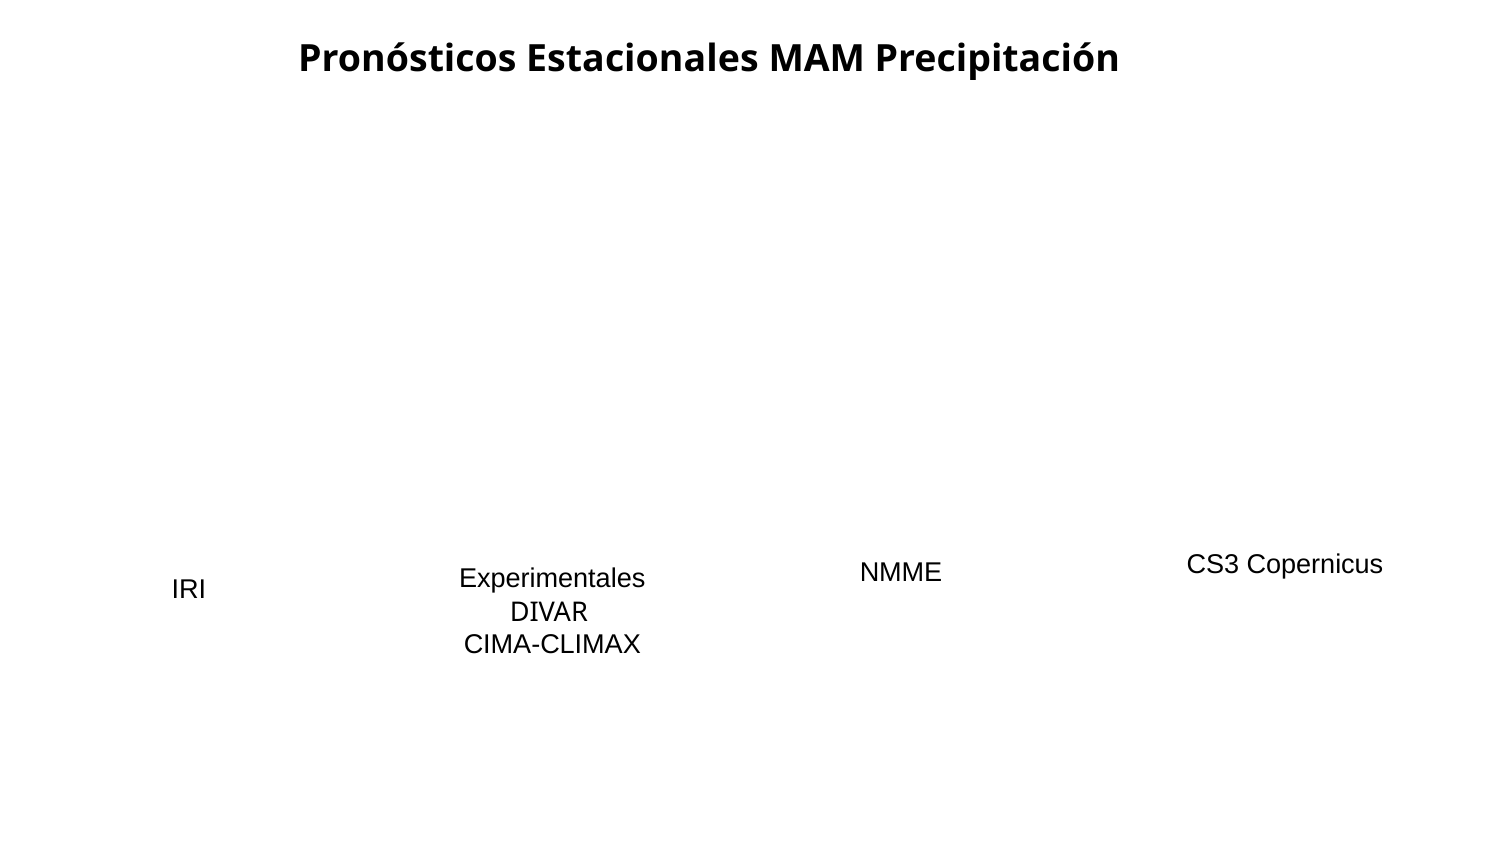

Pronósticos Estacionales MAM Precipitación
CS3 Copernicus
NMME
Experimentales
DIVAR
CIMA-CLIMAX
IRI